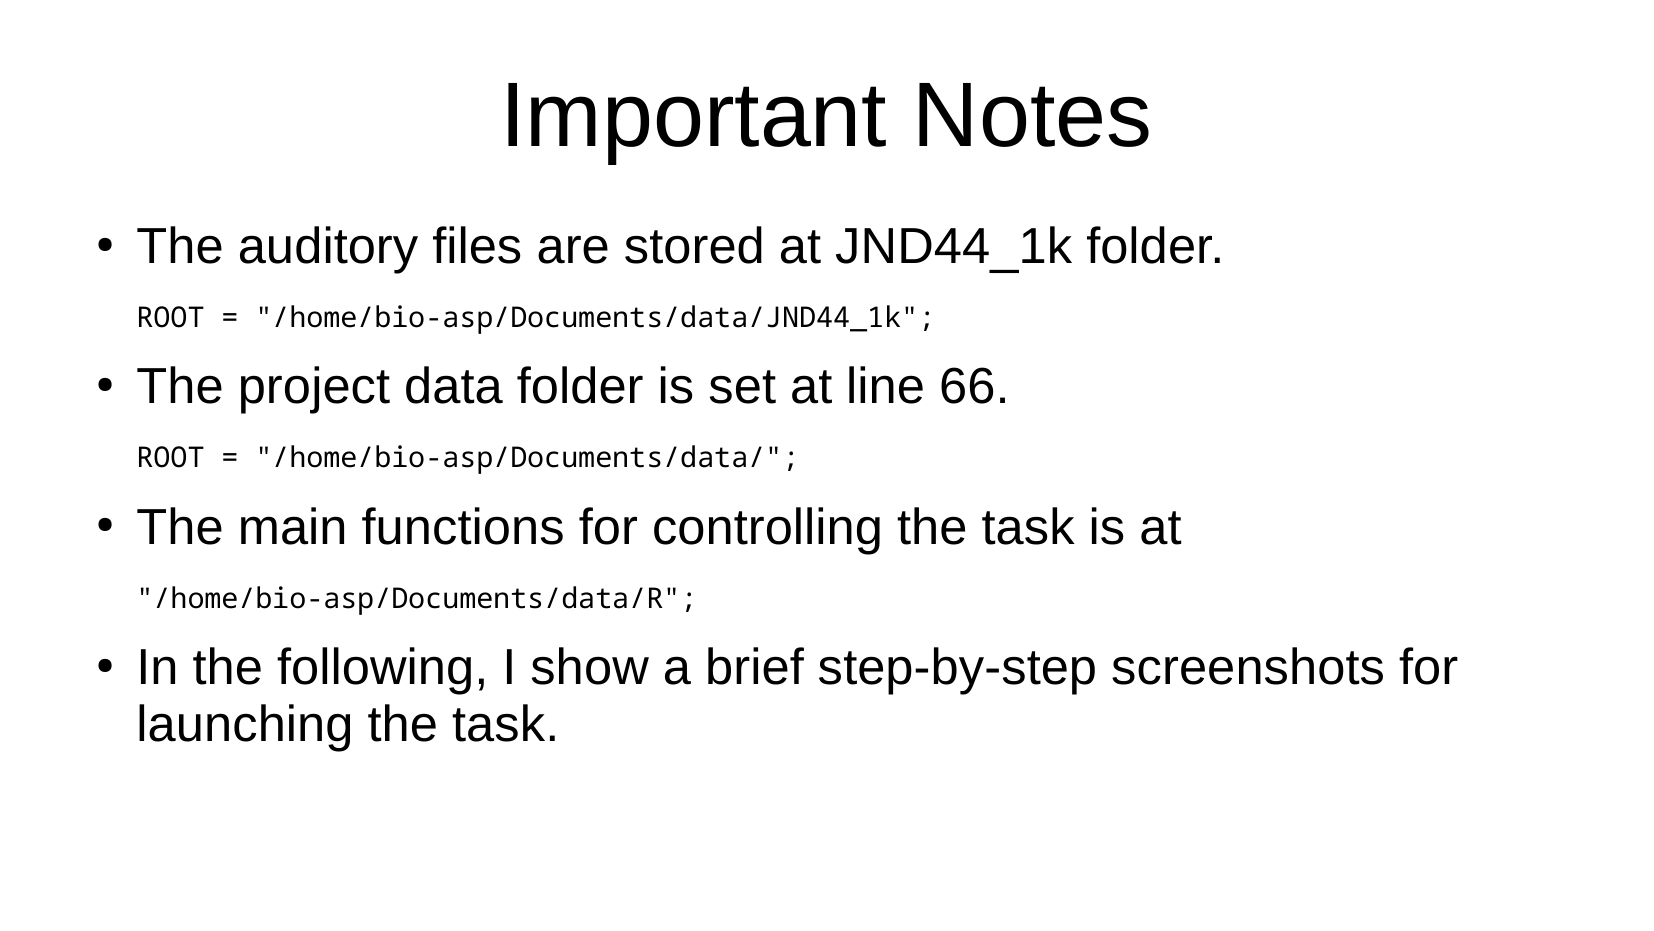

# Important Notes
The auditory files are stored at JND44_1k folder.
ROOT = "/home/bio-asp/Documents/data/JND44_1k";
The project data folder is set at line 66.
ROOT = "/home/bio-asp/Documents/data/";
The main functions for controlling the task is at
"/home/bio-asp/Documents/data/R";
In the following, I show a brief step-by-step screenshots for launching the task.